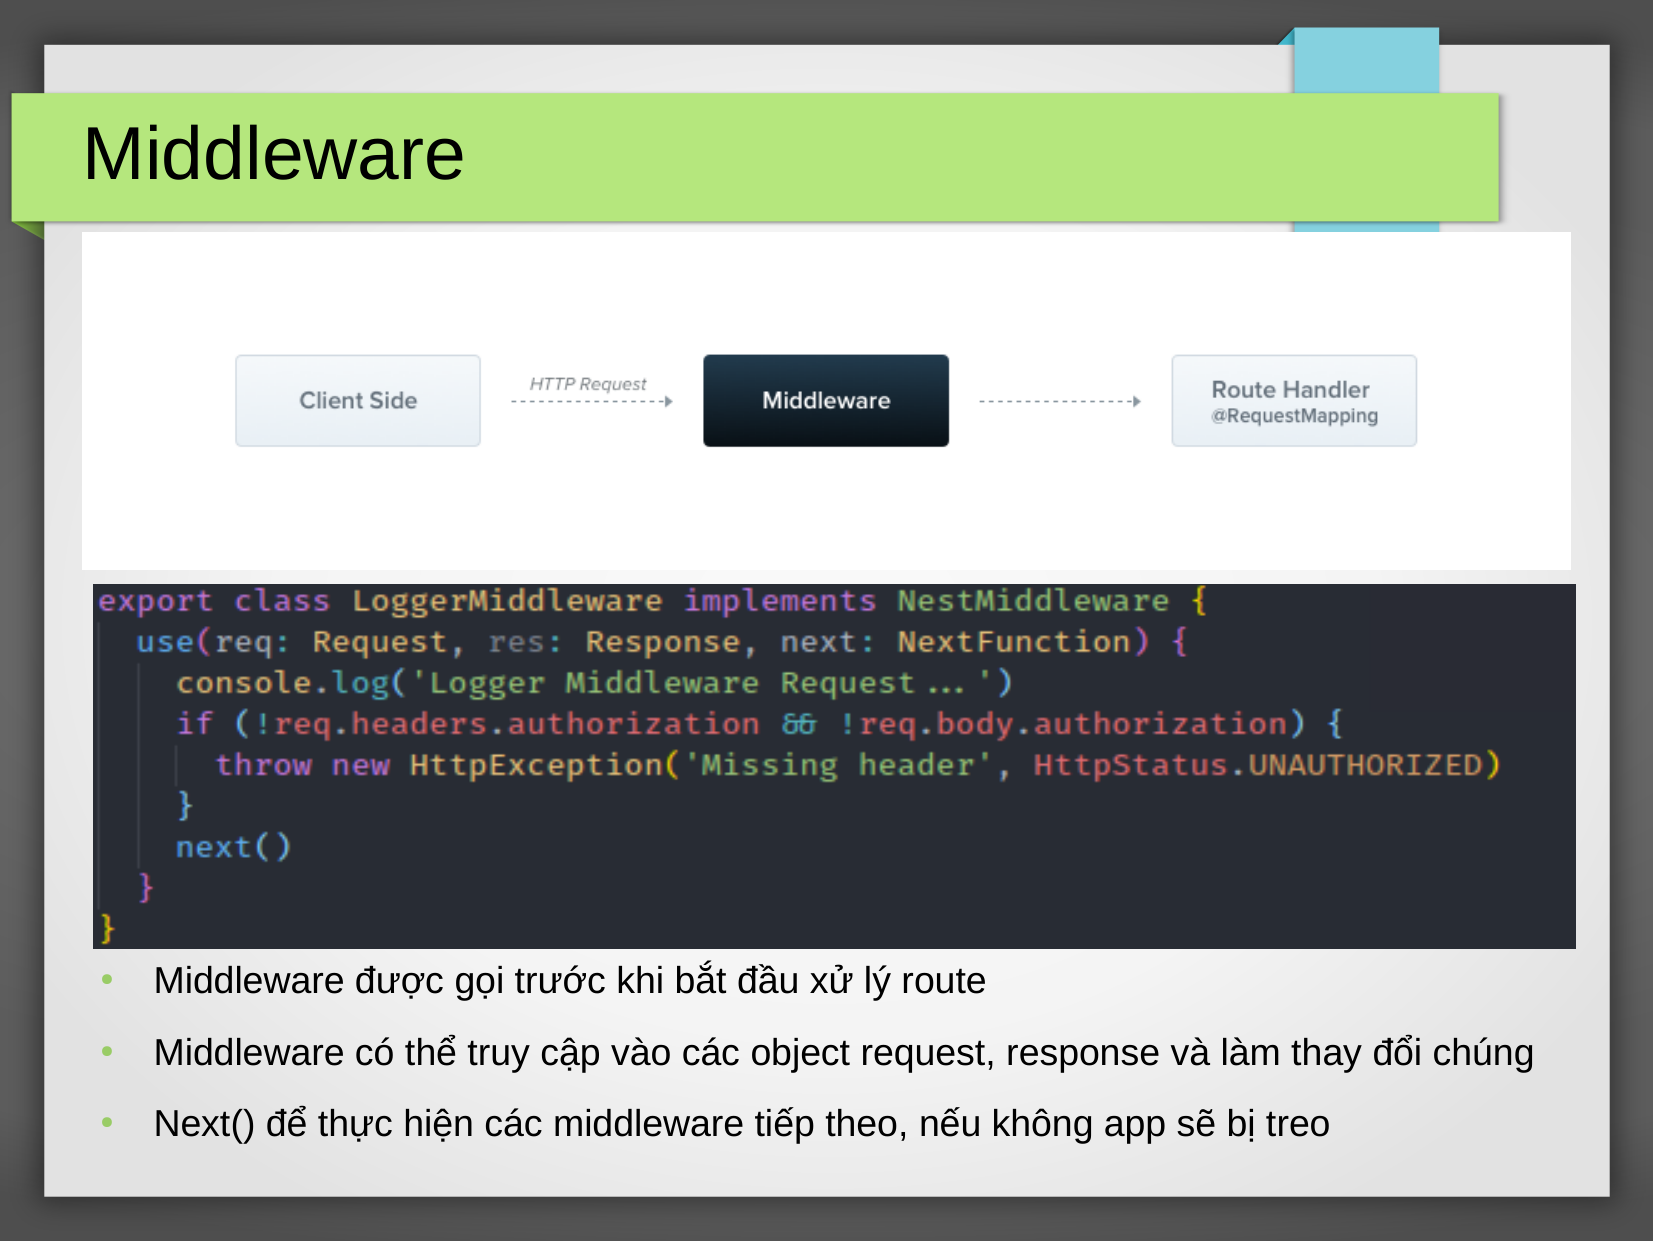

# Middleware
Middleware được gọi trước khi bắt đầu xử lý route
Middleware có thể truy cập vào các object request, response và làm thay đổi chúng
Next() để thực hiện các middleware tiếp theo, nếu không app sẽ bị treo